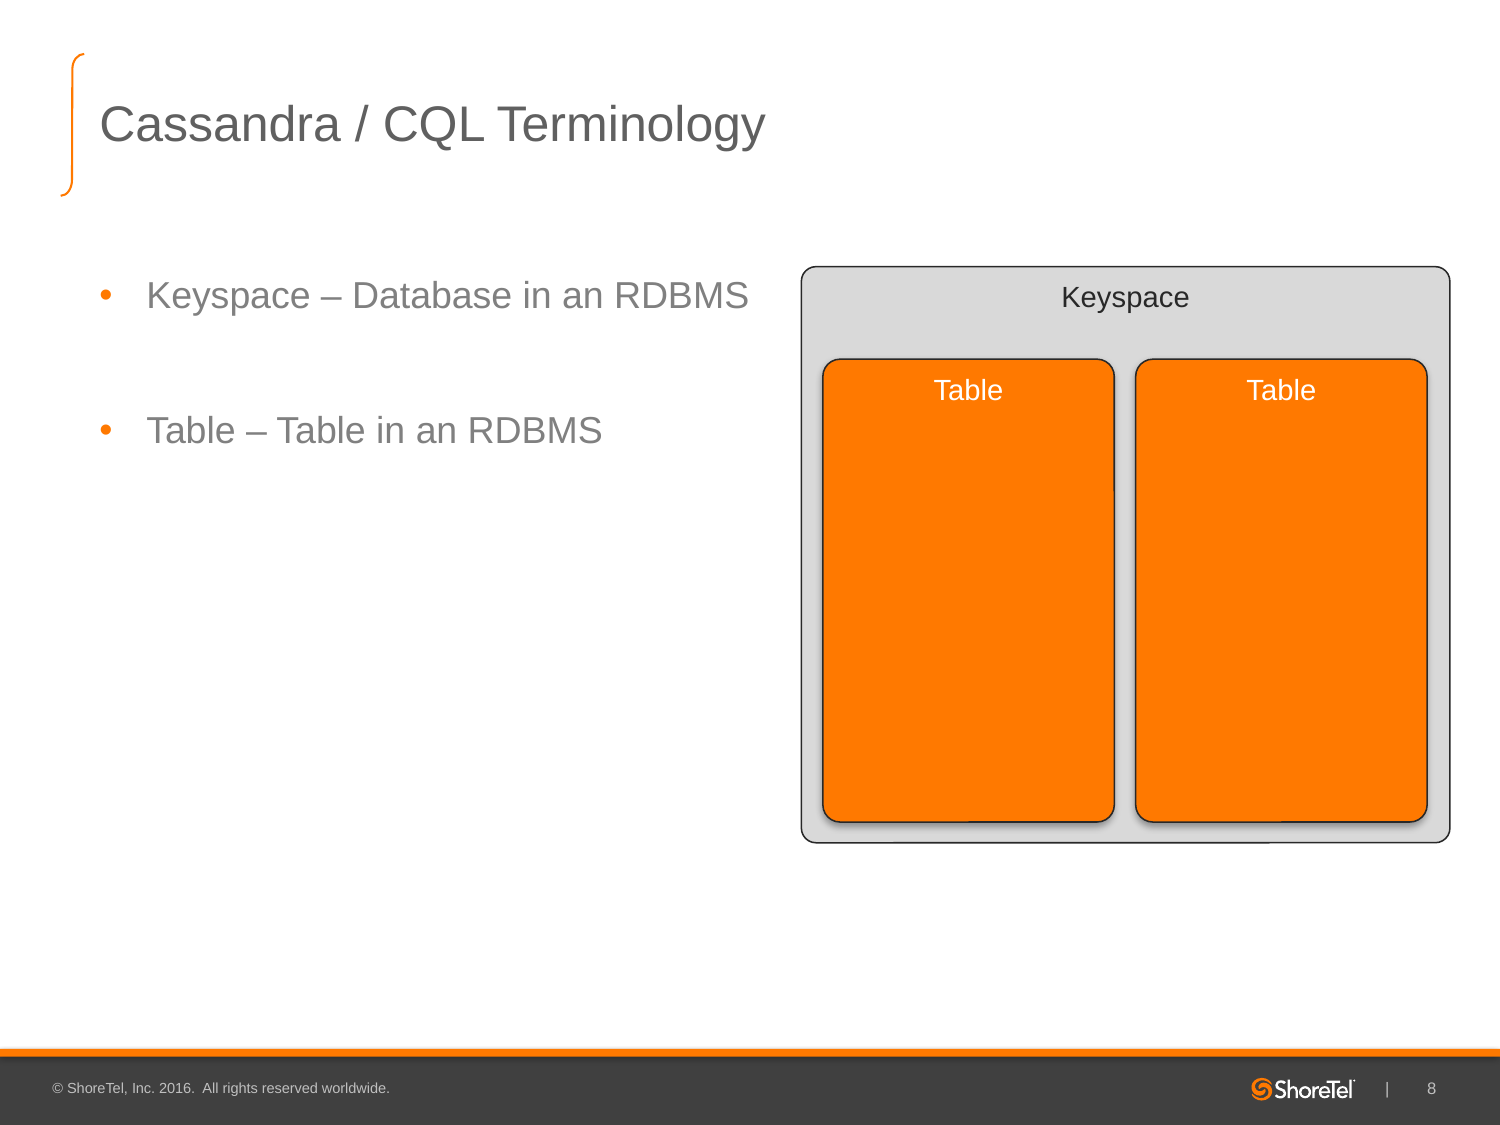

Cassandra / CQL Terminology
# Keyspace – Database in an RDBMS
Table – Table in an RDBMS
Keyspace
Table
Table